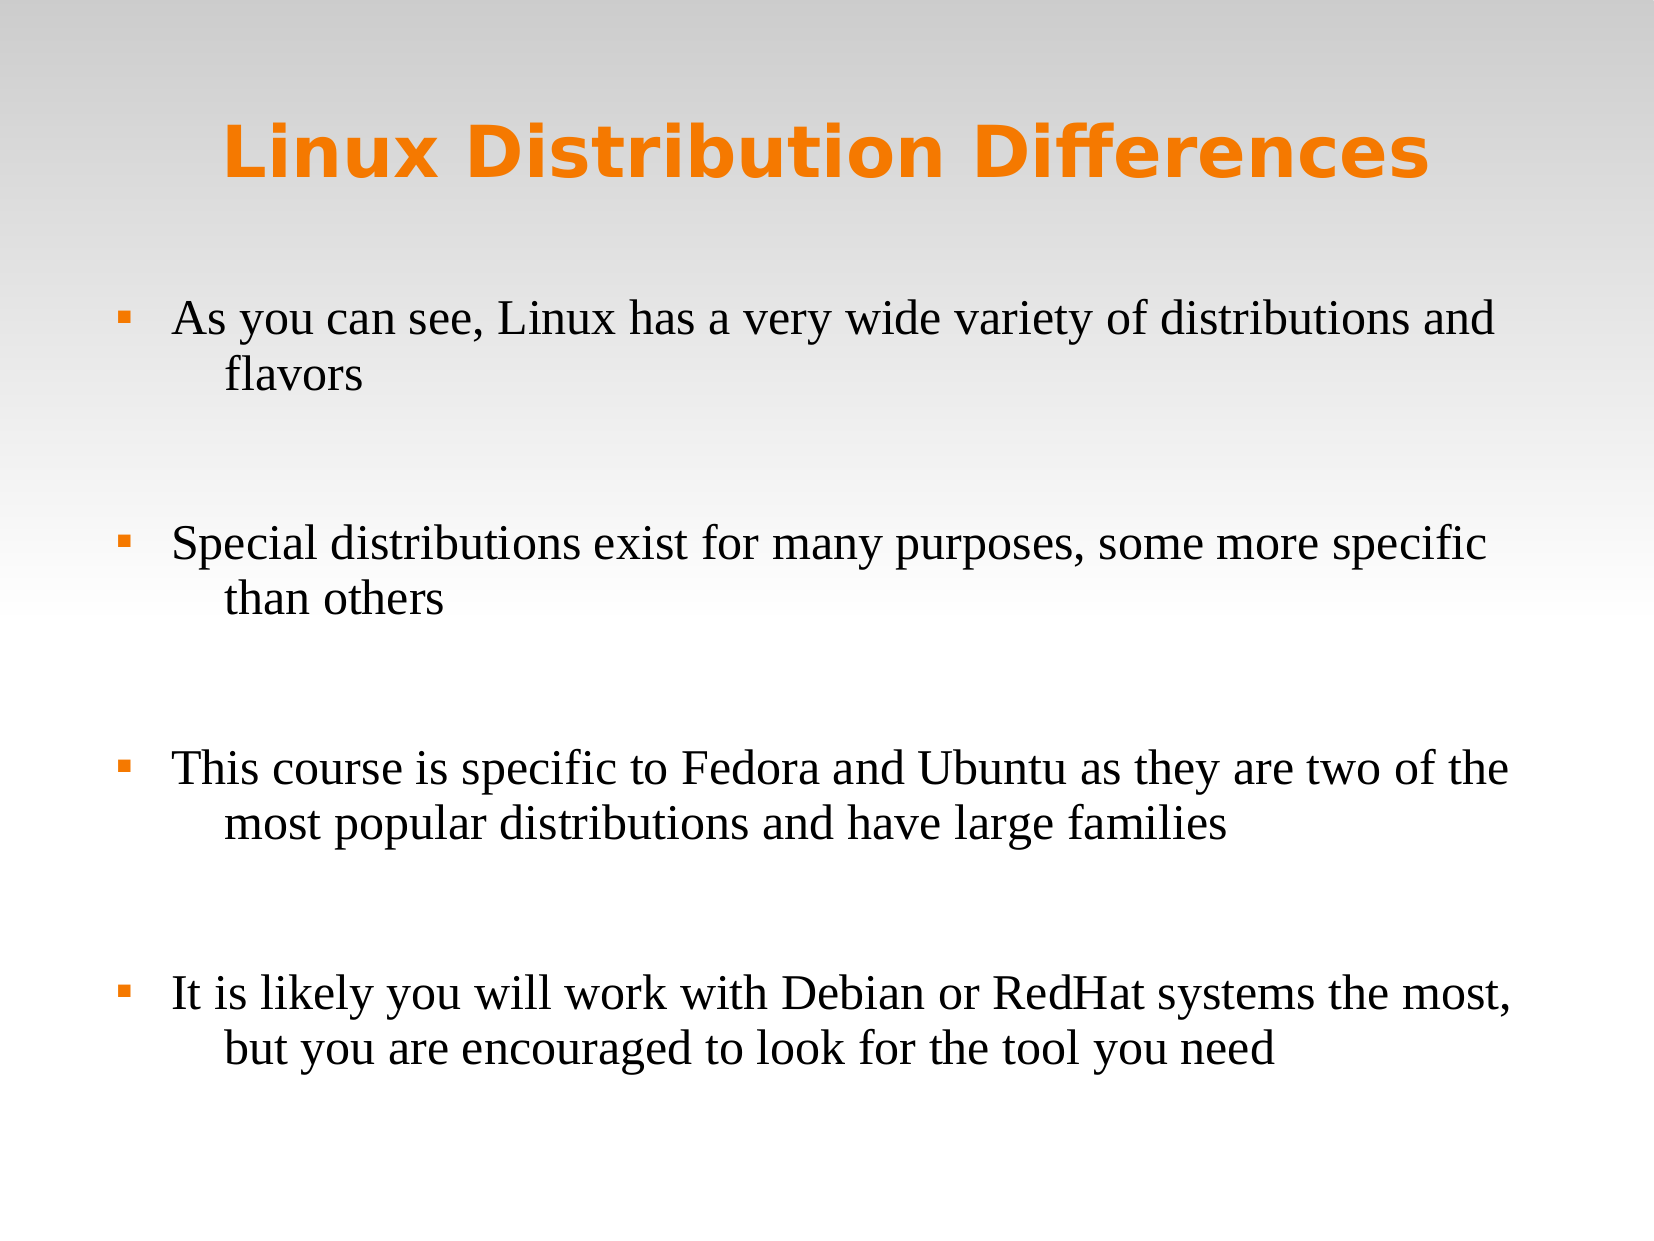

# Linux Distribution Differences
As you can see, Linux has a very wide variety of distributions and flavors
Special distributions exist for many purposes, some more specific than others
This course is specific to Fedora and Ubuntu as they are two of the most popular distributions and have large families
It is likely you will work with Debian or RedHat systems the most, but you are encouraged to look for the tool you need